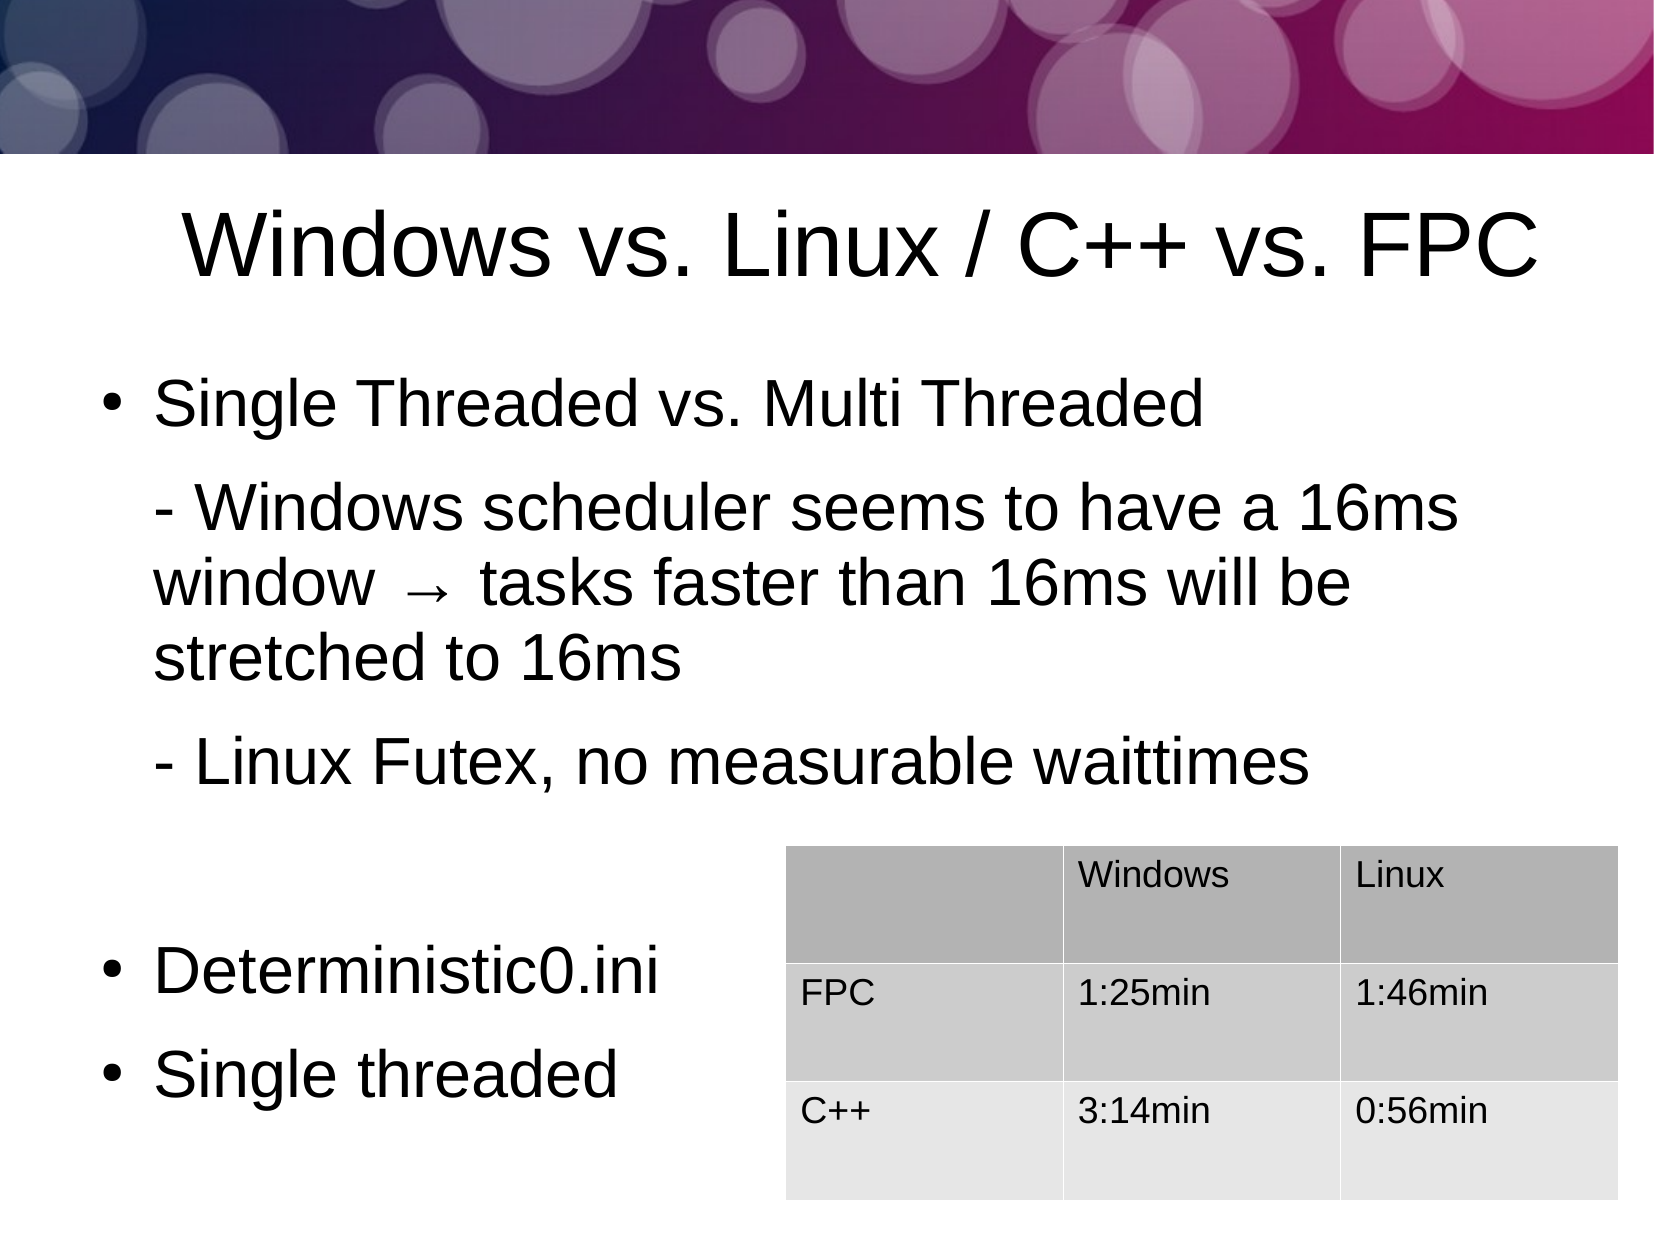

# Windows vs. Linux / C++ vs. FPC
Single Threaded vs. Multi Threaded
- Windows scheduler seems to have a 16ms window → tasks faster than 16ms will be stretched to 16ms
- Linux Futex, no measurable waittimes
Deterministic0.ini
Single threaded
| | Windows | Linux |
| --- | --- | --- |
| FPC | 1:25min | 1:46min |
| C++ | 3:14min | 0:56min |